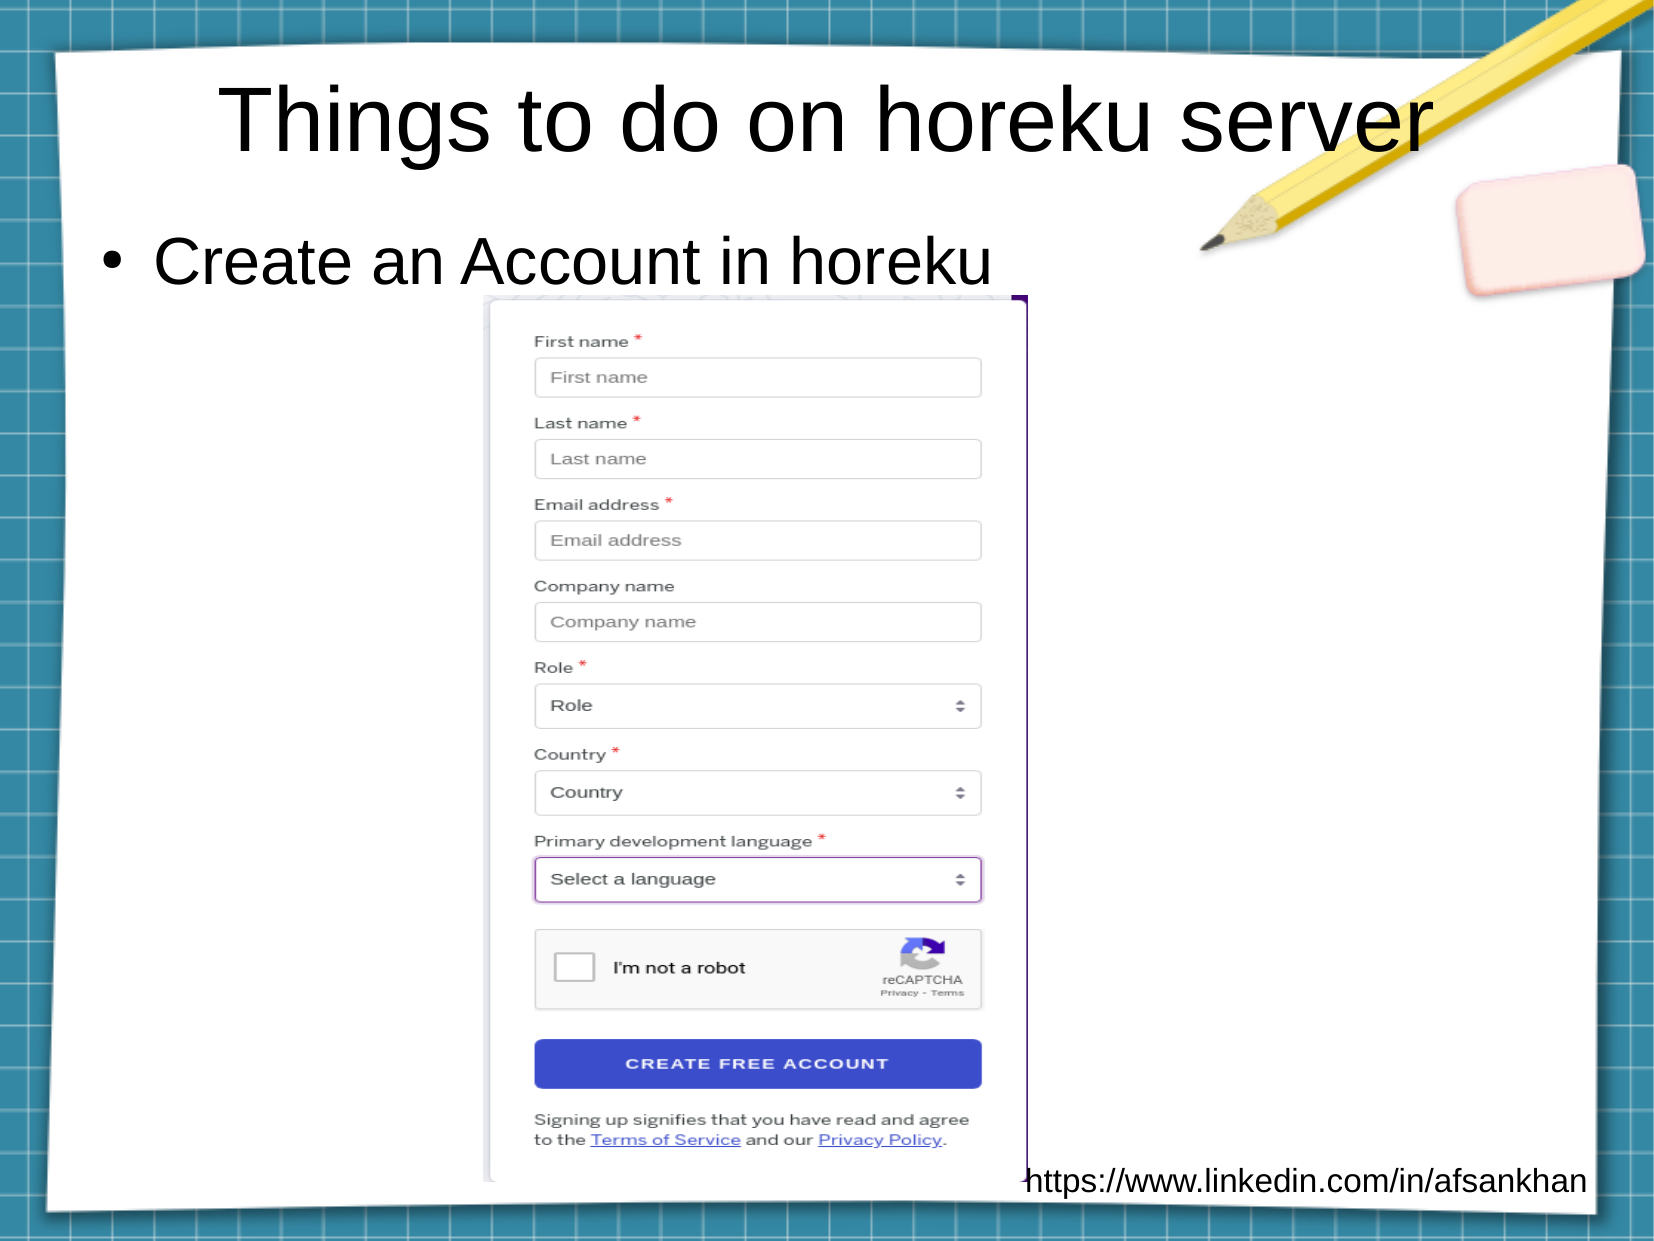

# Things to do on horeku server
Create an Account in horeku
https://www.linkedin.com/in/afsankhan